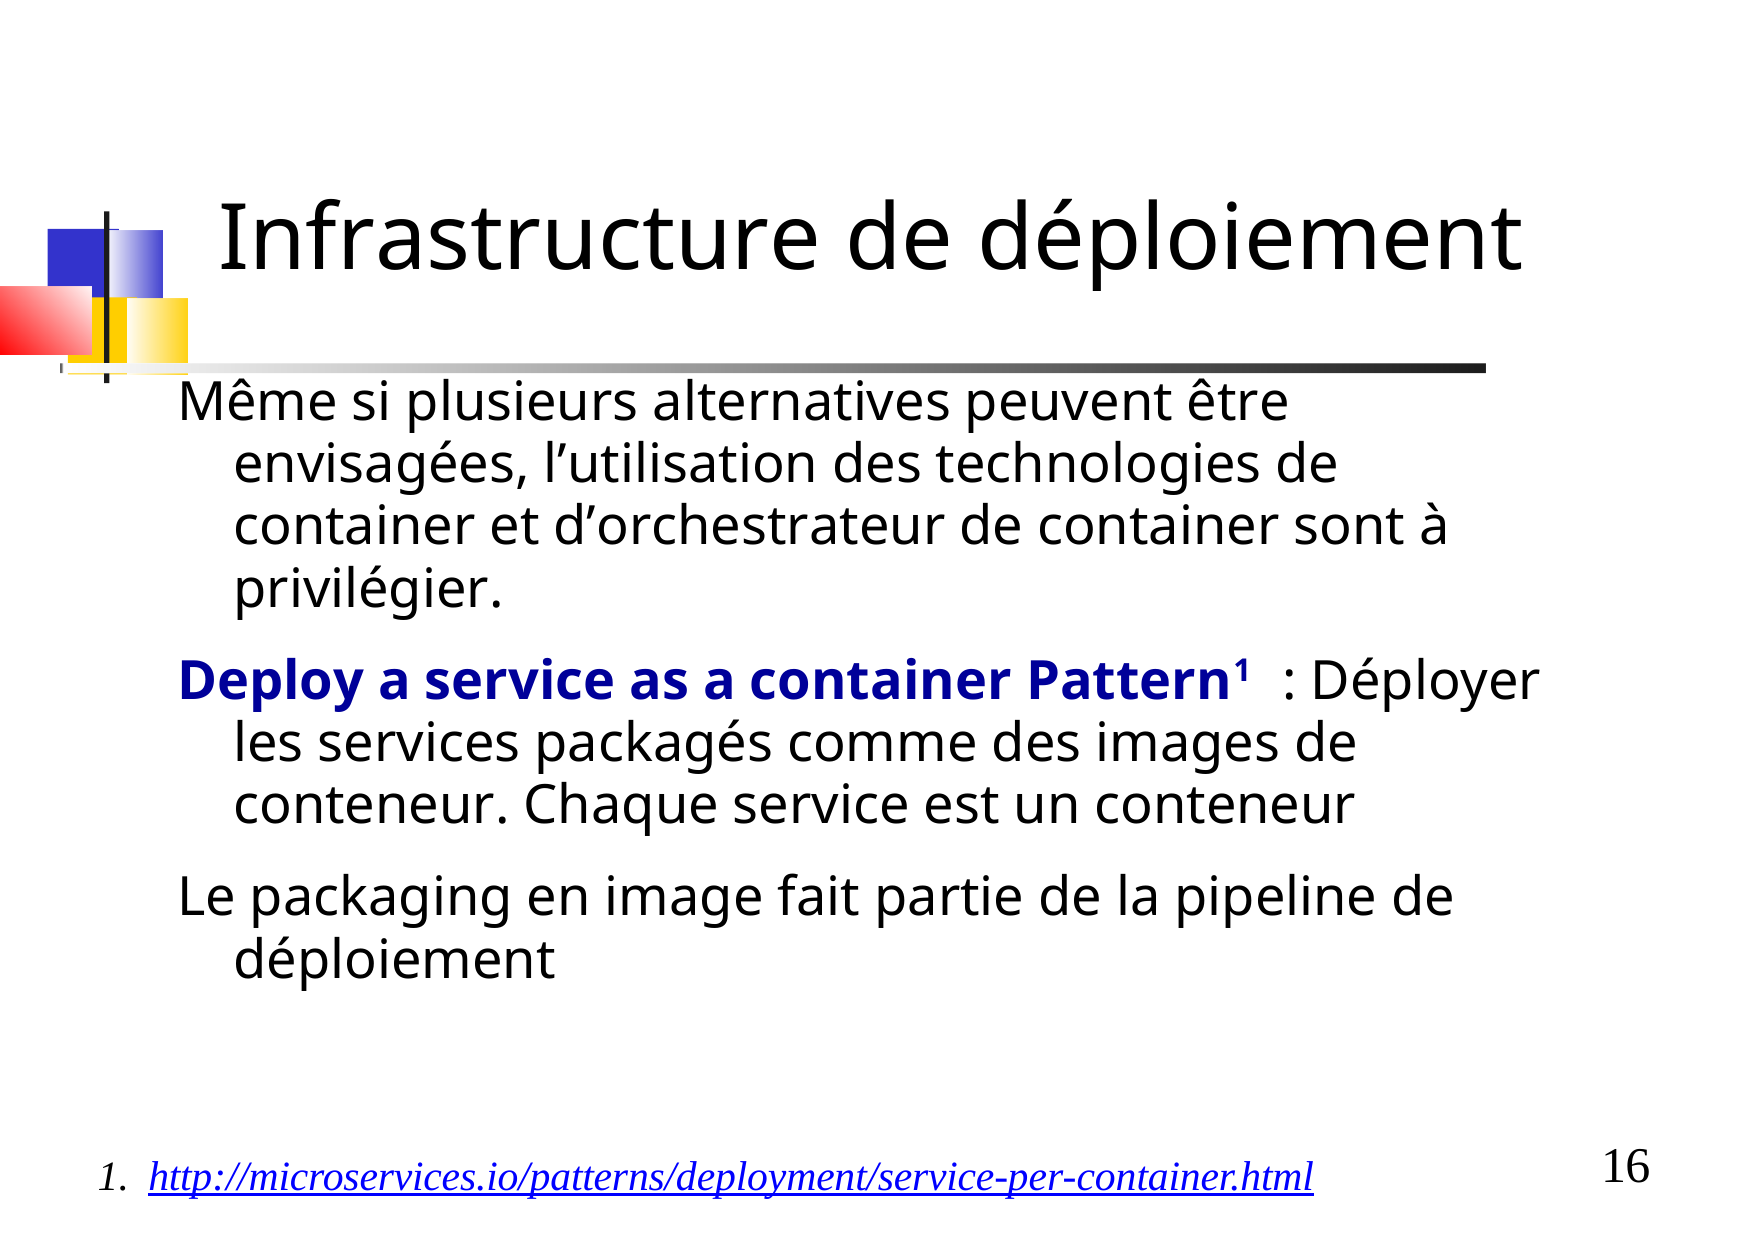

# Infrastructure de déploiement
Même si plusieurs alternatives peuvent être envisagées, l’utilisation des technologies de container et d’orchestrateur de container sont à privilégier.
Deploy a service as a container Pattern1	: Déployer les services packagés comme des images de conteneur. Chaque service est un conteneur
Le packaging en image fait partie de la pipeline de déploiement
16
1. http://microservices.io/patterns/deployment/service-per-container.html